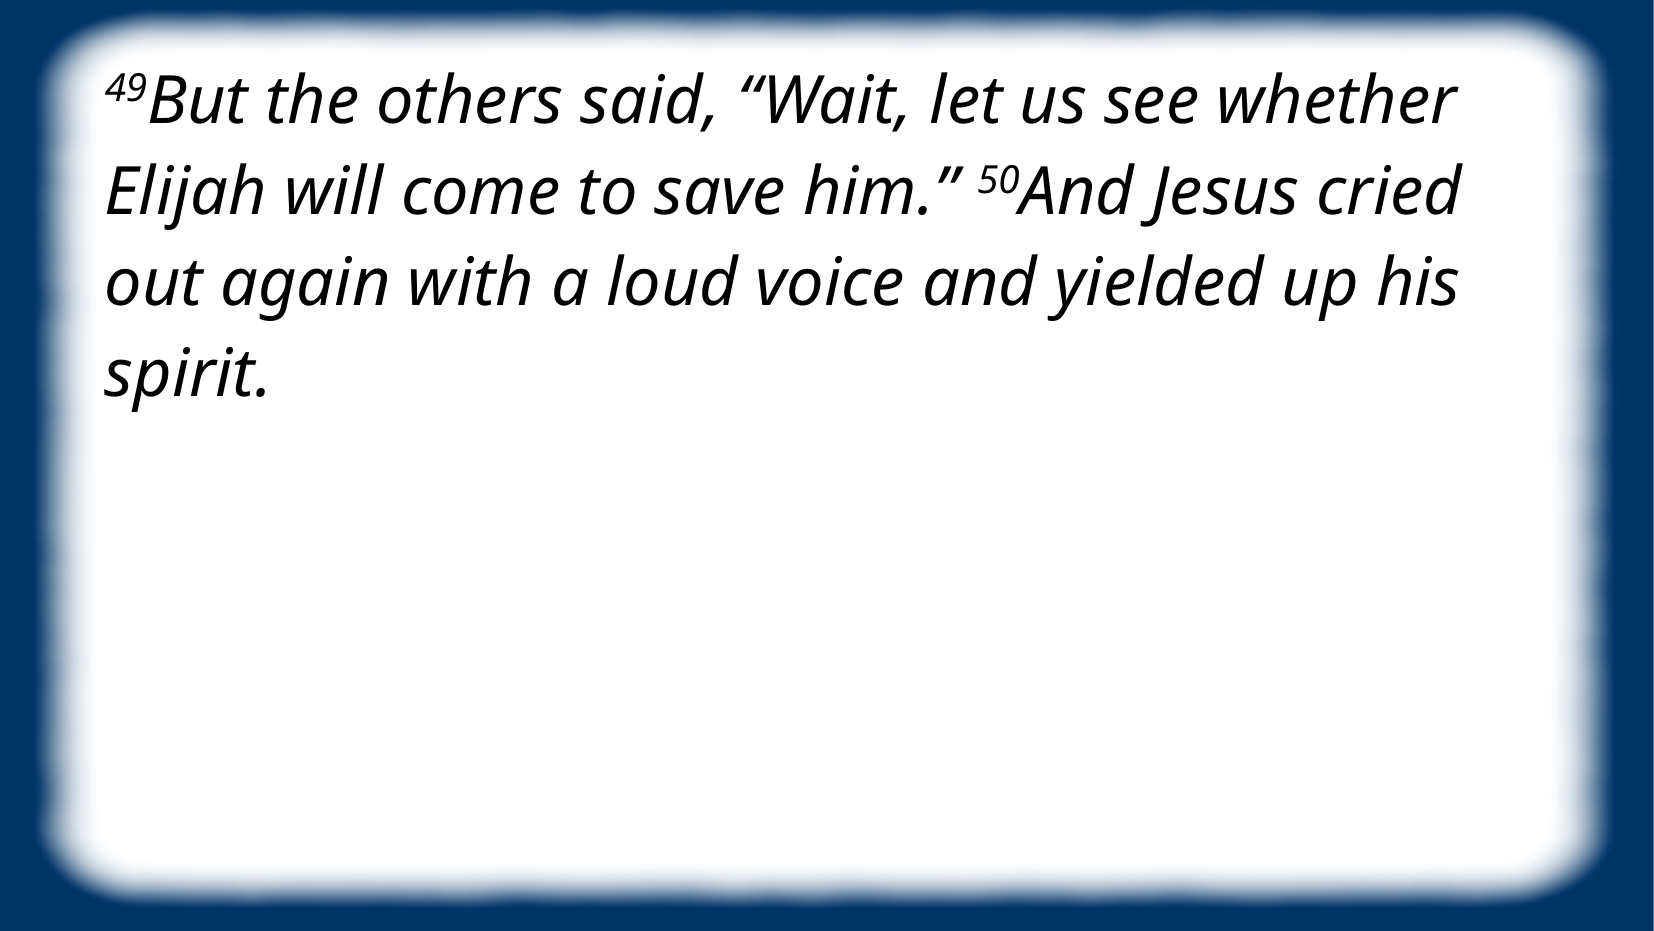

49But the others said, “Wait, let us see whether Elijah will come to save him.” 50And Jesus cried out again with a loud voice and yielded up his spirit.